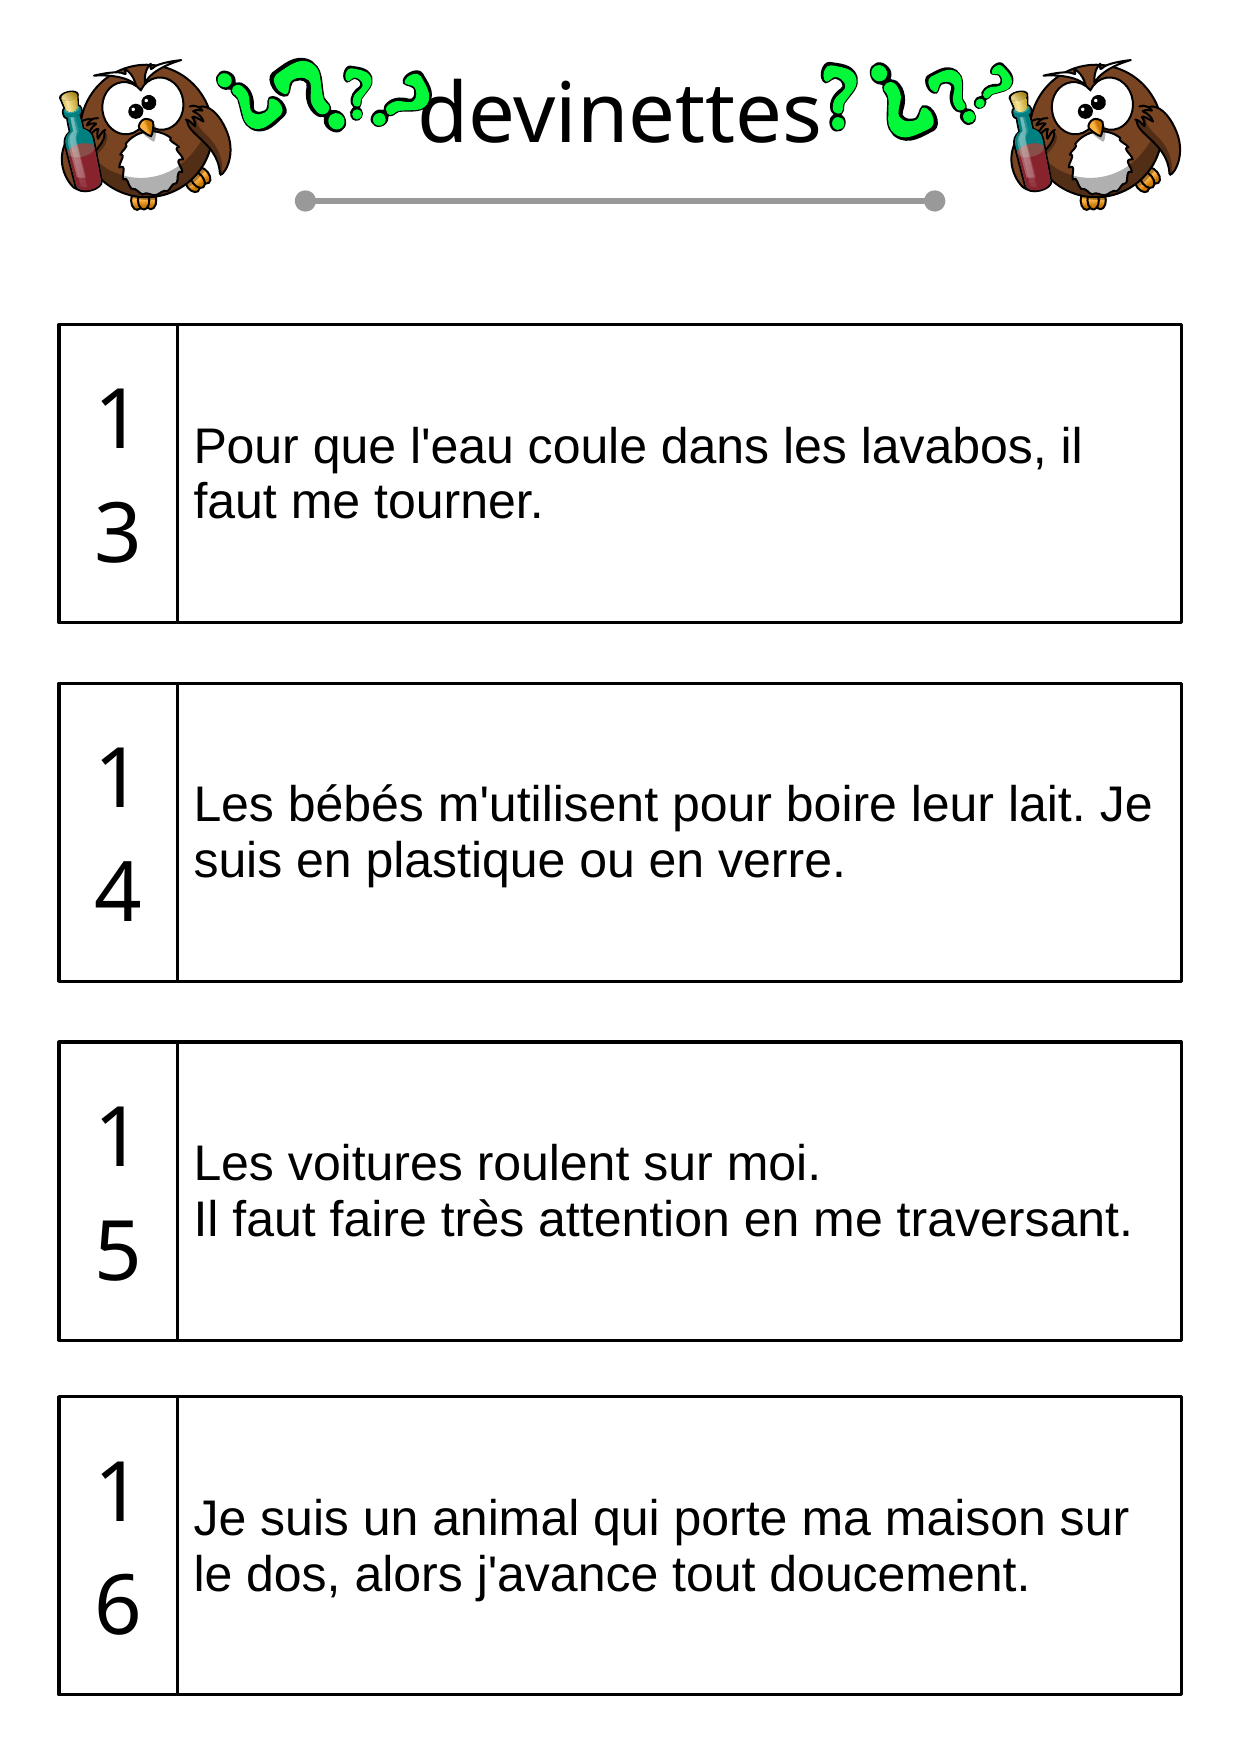

devinettes
13
Pour que l'eau coule dans les lavabos, il faut me tourner.
14
Les bébés m'utilisent pour boire leur lait. Je suis en plastique ou en verre.
15
Les voitures roulent sur moi.
Il faut faire très attention en me traversant.
16
Je suis un animal qui porte ma maison sur le dos, alors j'avance tout doucement.